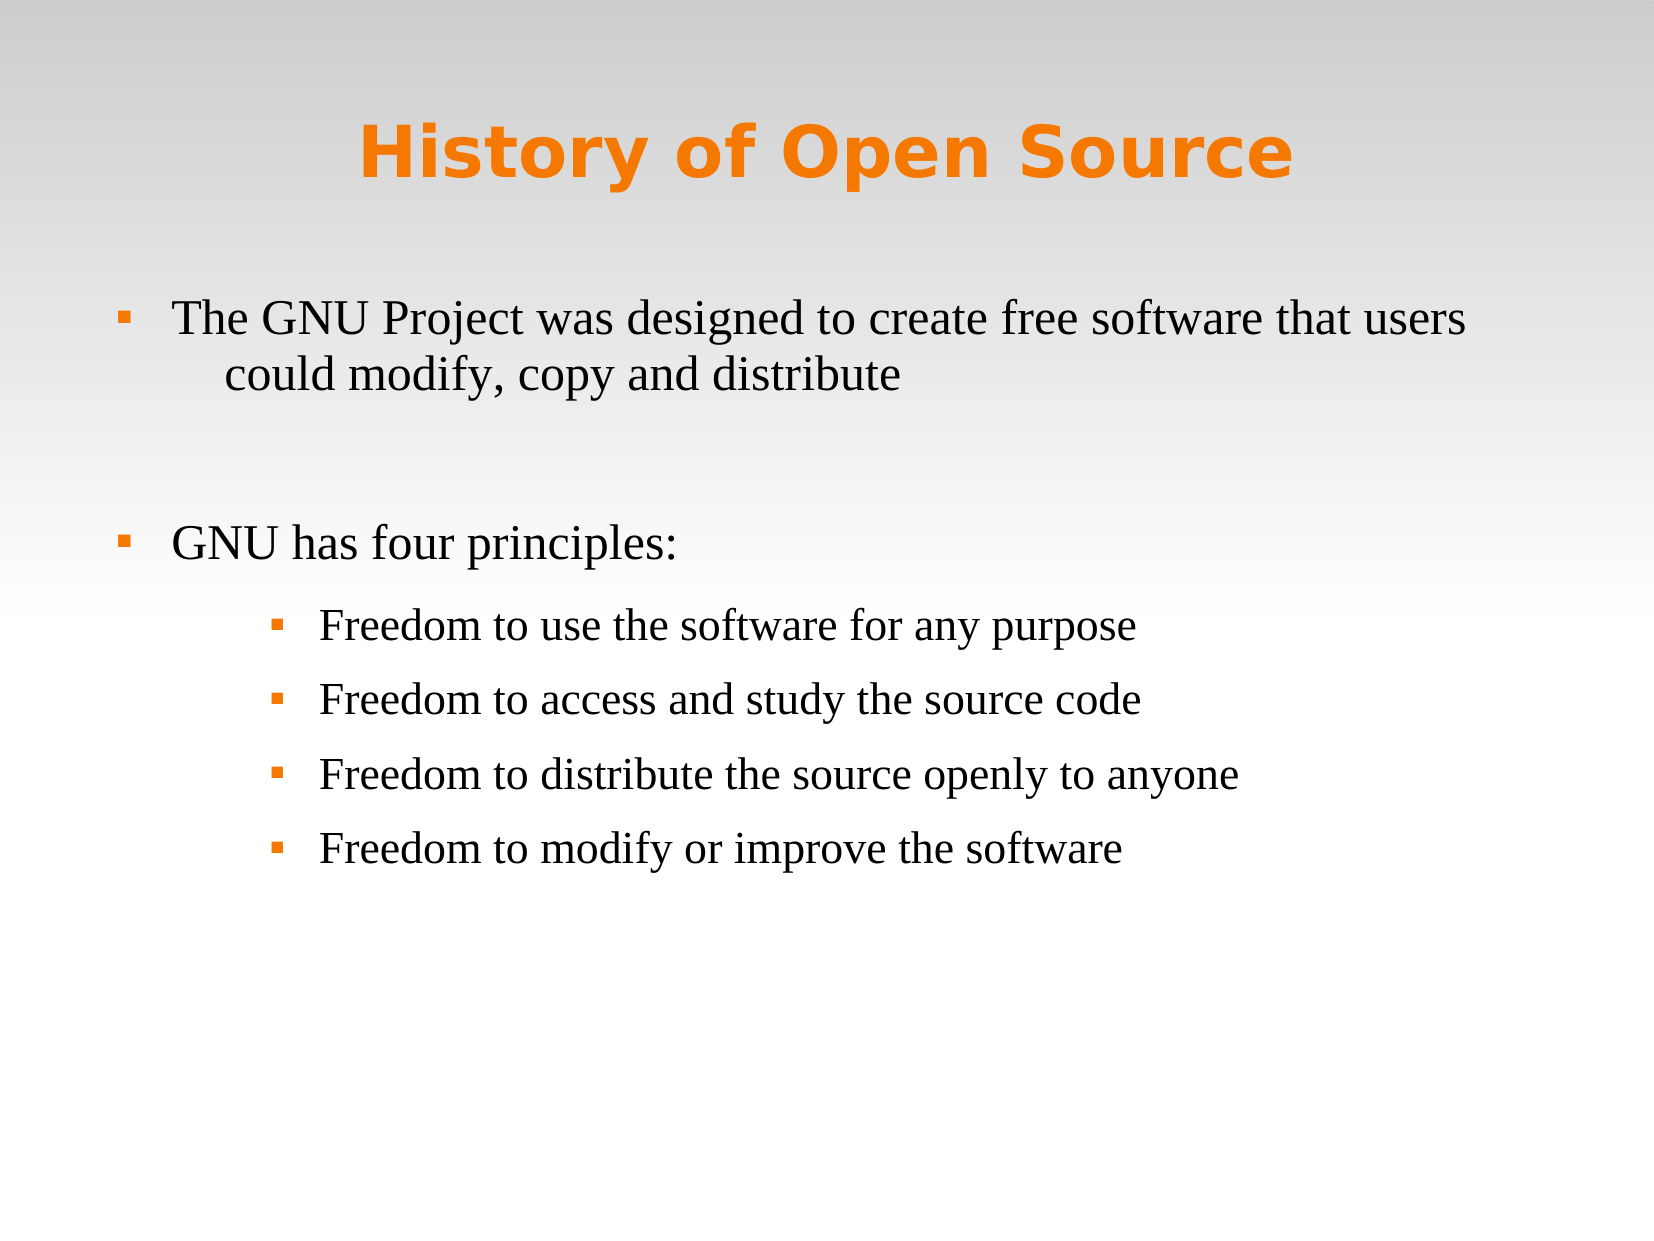

# History of Open Source
The GNU Project was designed to create free software that users could modify, copy and distribute
GNU has four principles:
Freedom to use the software for any purpose
Freedom to access and study the source code
Freedom to distribute the source openly to anyone
Freedom to modify or improve the software